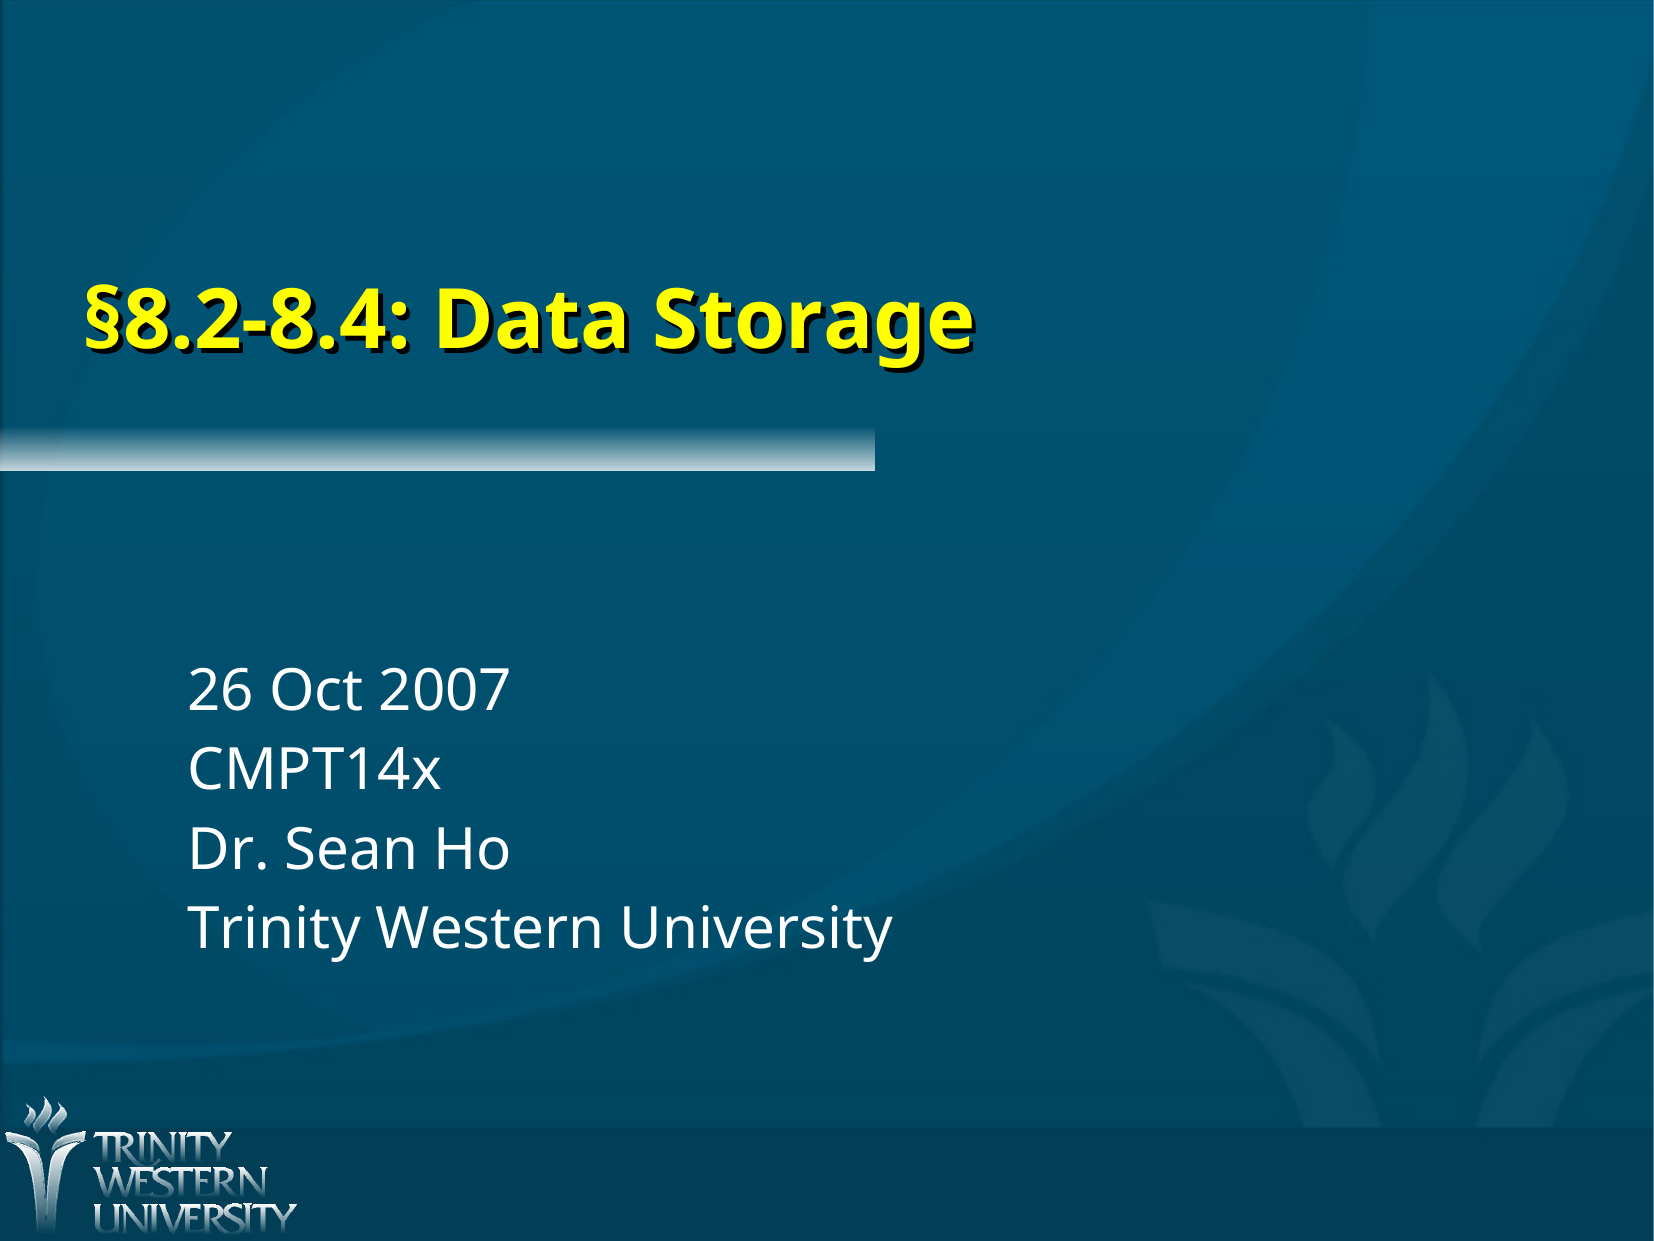

# §8.2-8.4: Data Storage
26 Oct 2007
CMPT14x
Dr. Sean Ho
Trinity Western University